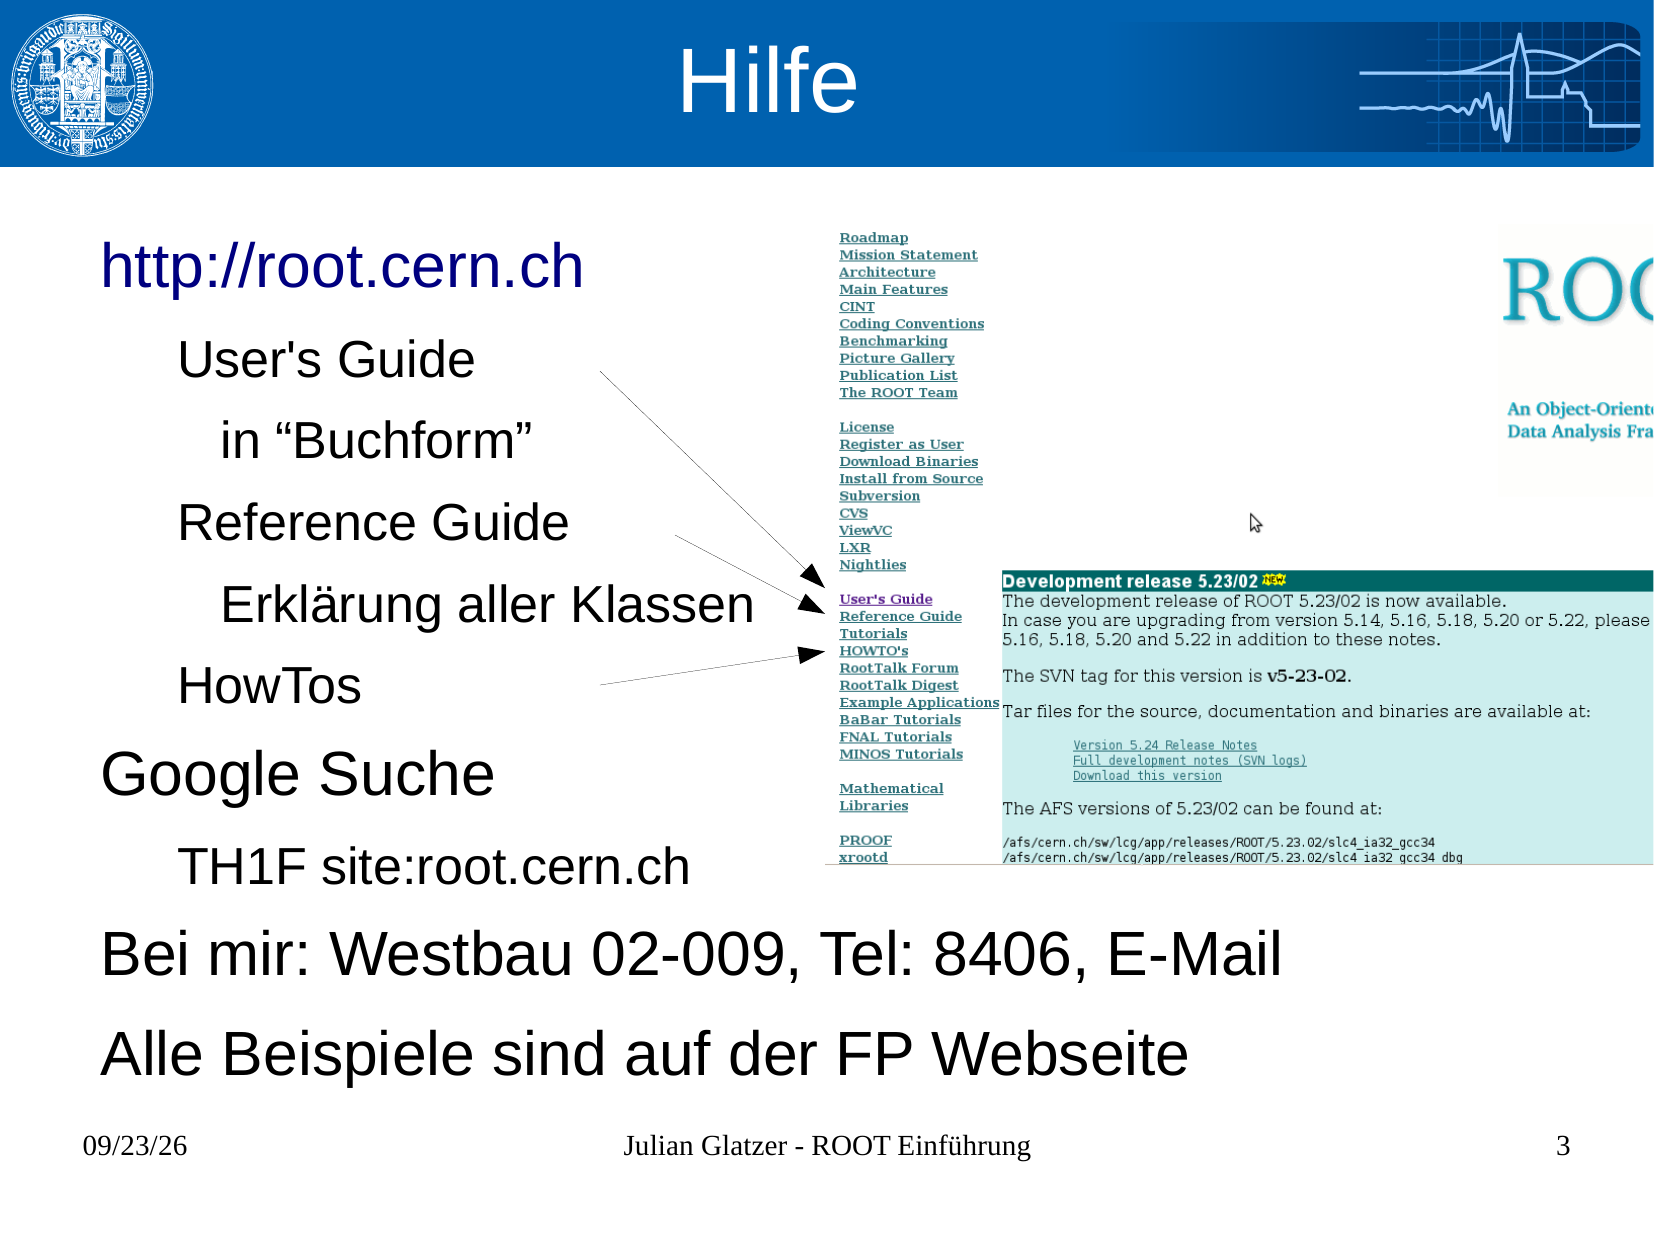

# Hilfe
http://root.cern.ch
User's Guide
 in “Buchform”
Reference Guide
 Erklärung aller Klassen
HowTos
Google Suche
TH1F site:root.cern.ch
Bei mir: Westbau 02-009, Tel: 8406, E-Mail
Alle Beispiele sind auf der FP Webseite
Julian Glatzer - ROOT Einführung
3